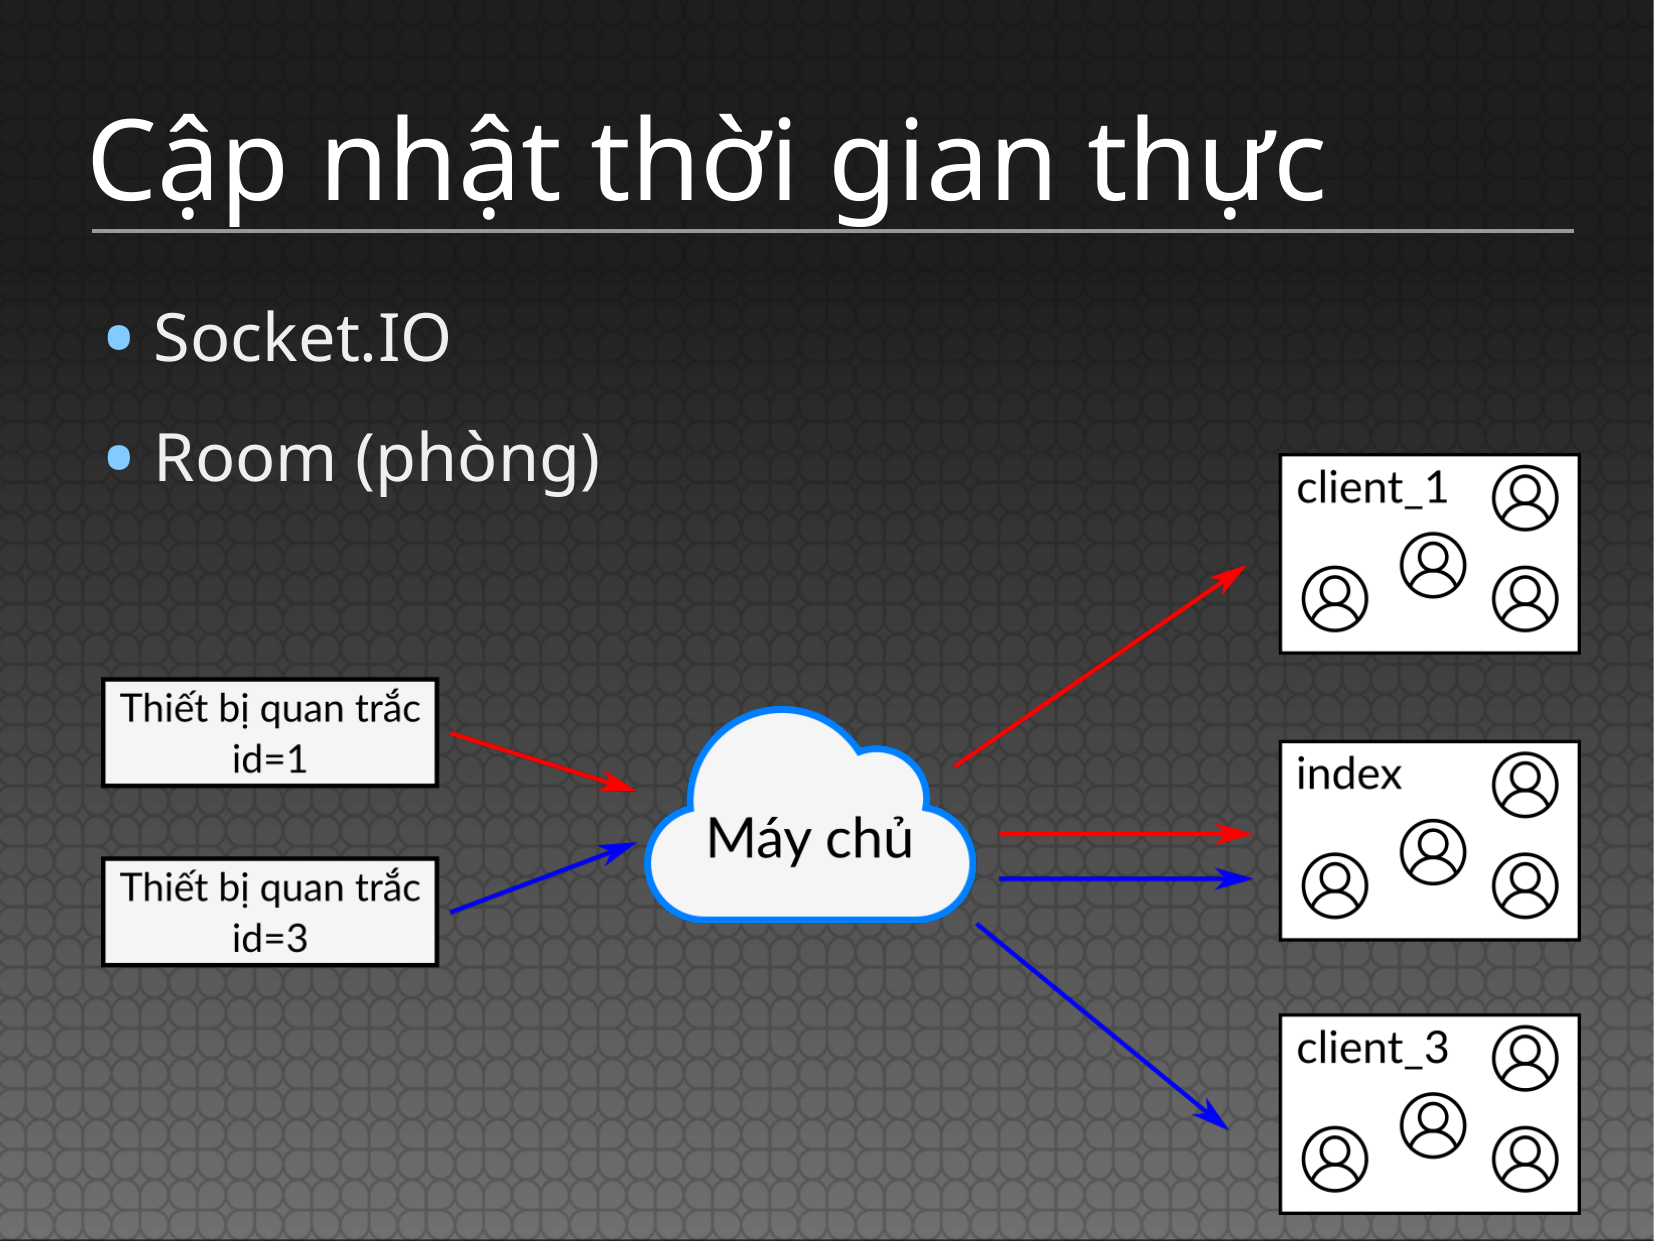

# Cập nhật thời gian thực
Socket.IO
Room (phòng)